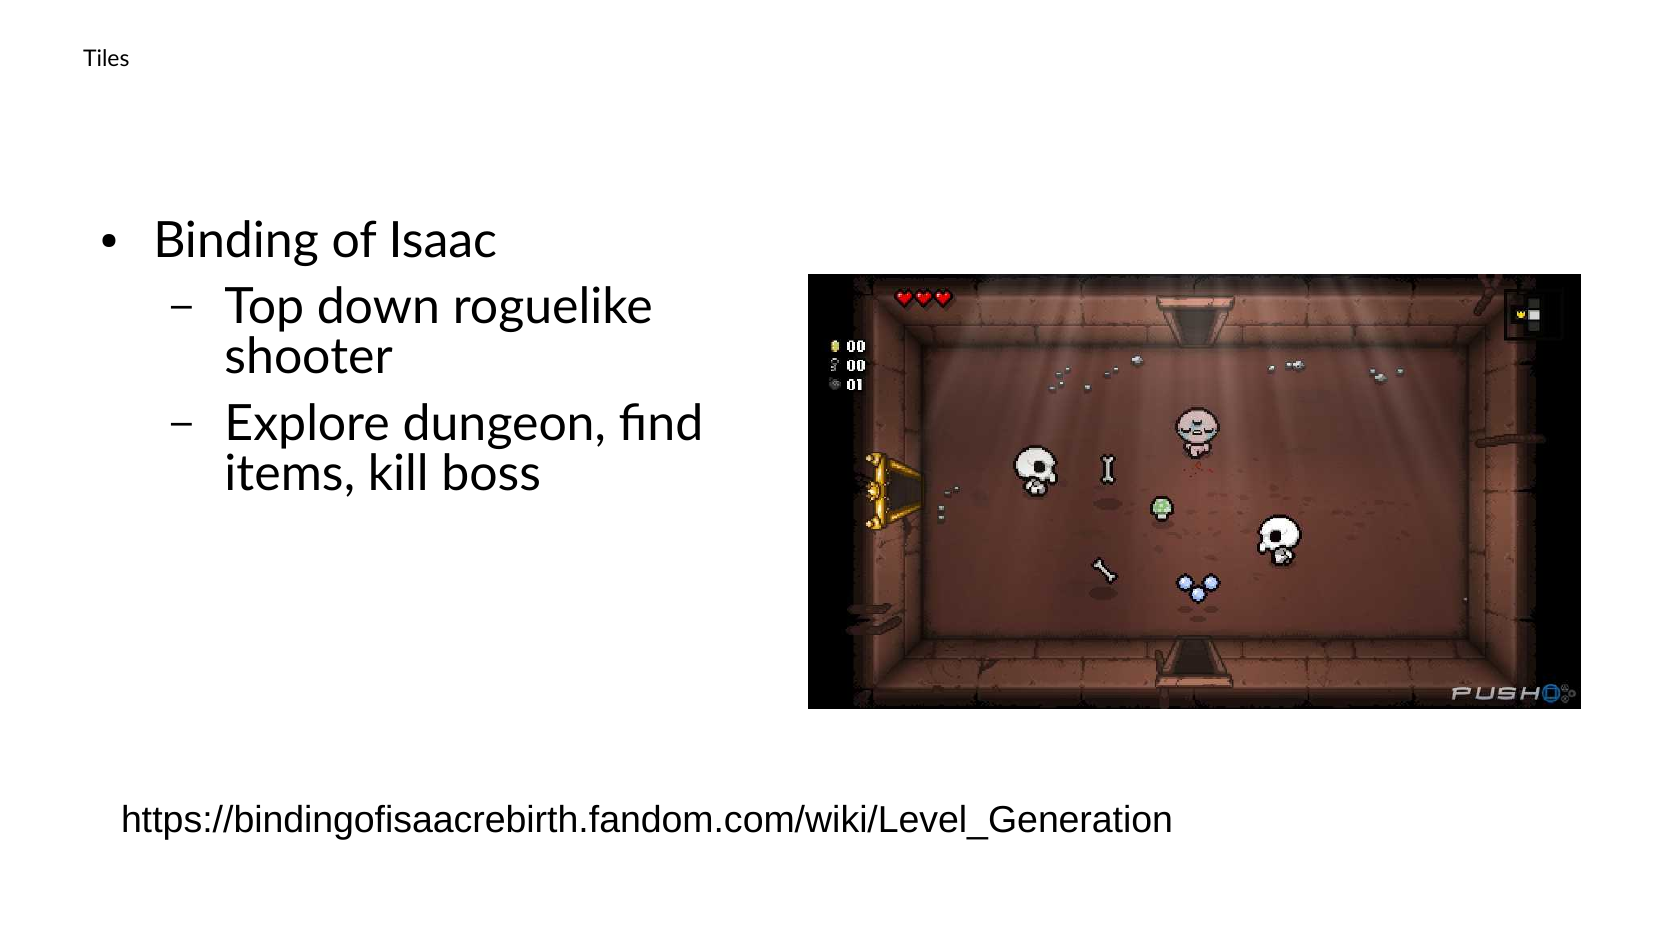

# Tiles
Binding of Isaac
Top down roguelike shooter
Explore dungeon, find items, kill boss
https://bindingofisaacrebirth.fandom.com/wiki/Level_Generation